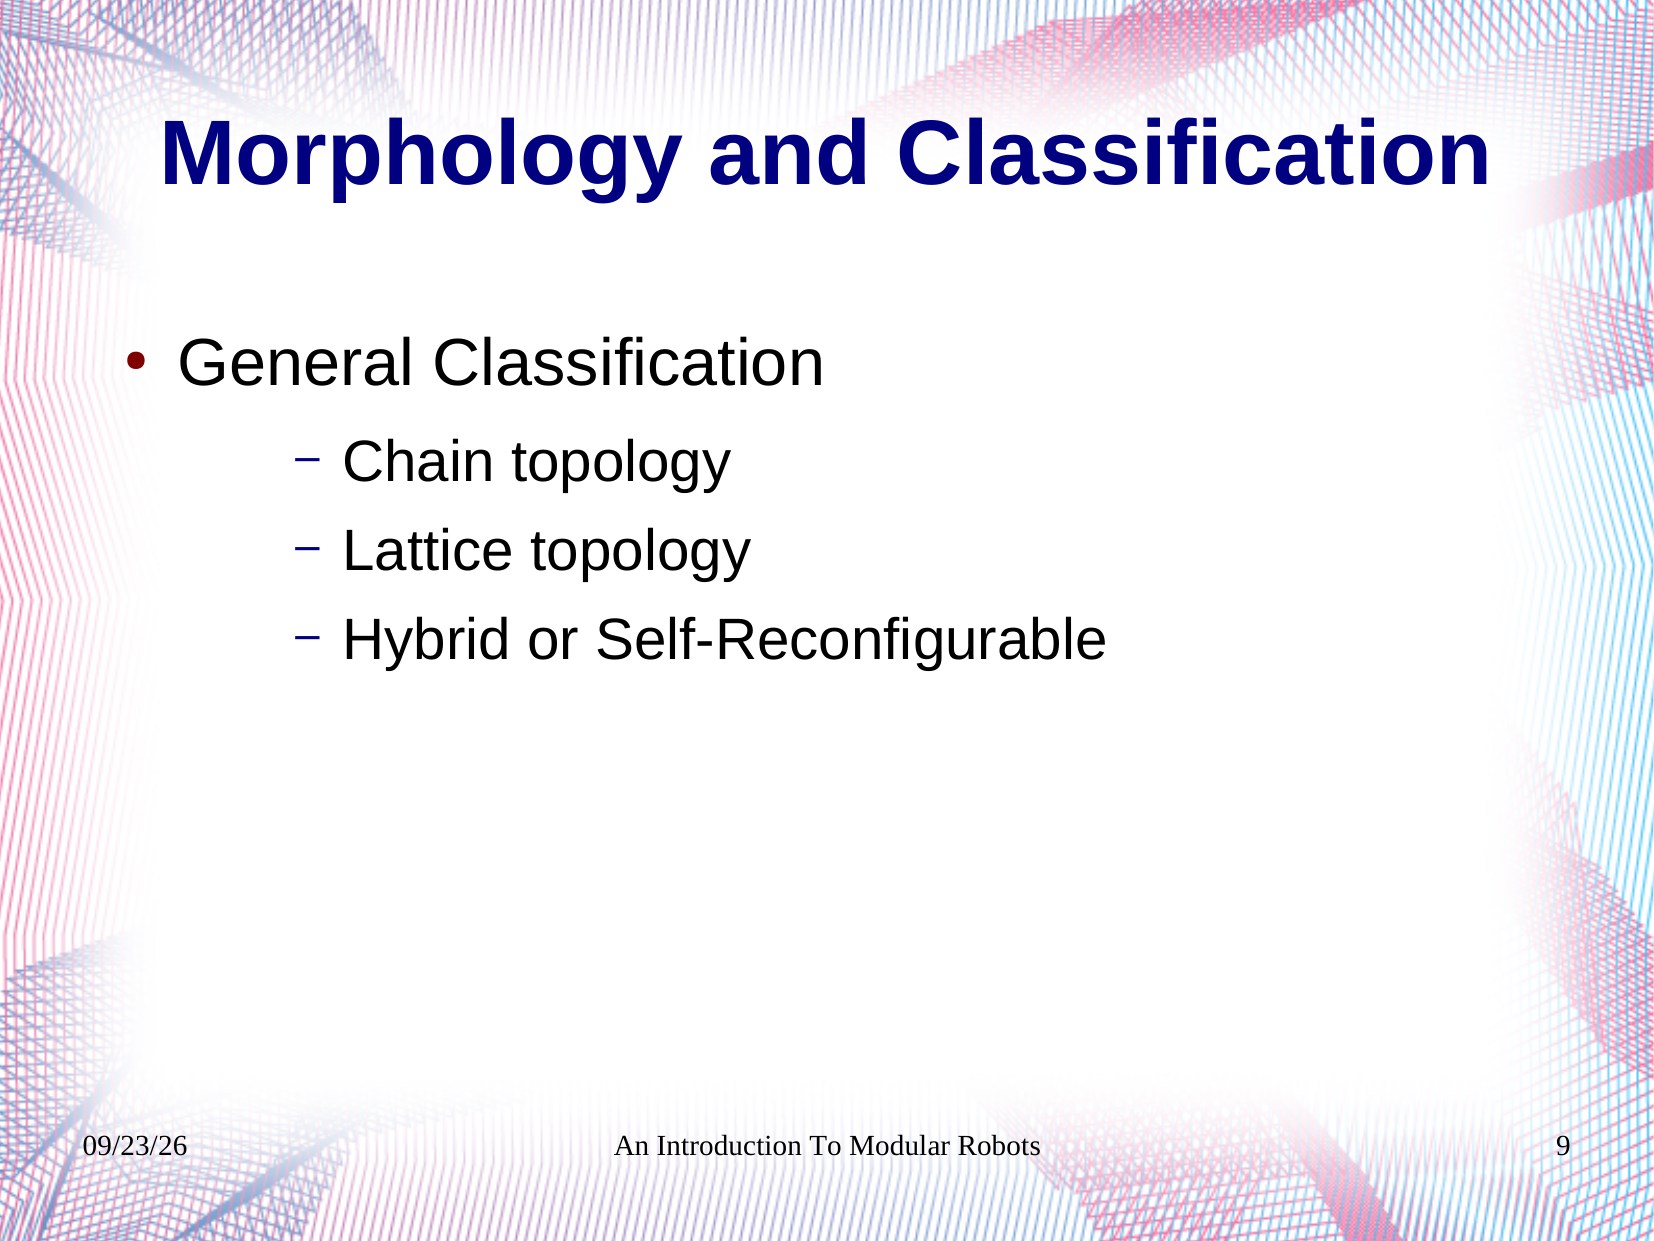

# Morphology and Classification
General Classification
Chain topology
Lattice topology
Hybrid or Self-Reconfigurable
An Introduction To Modular Robots
9